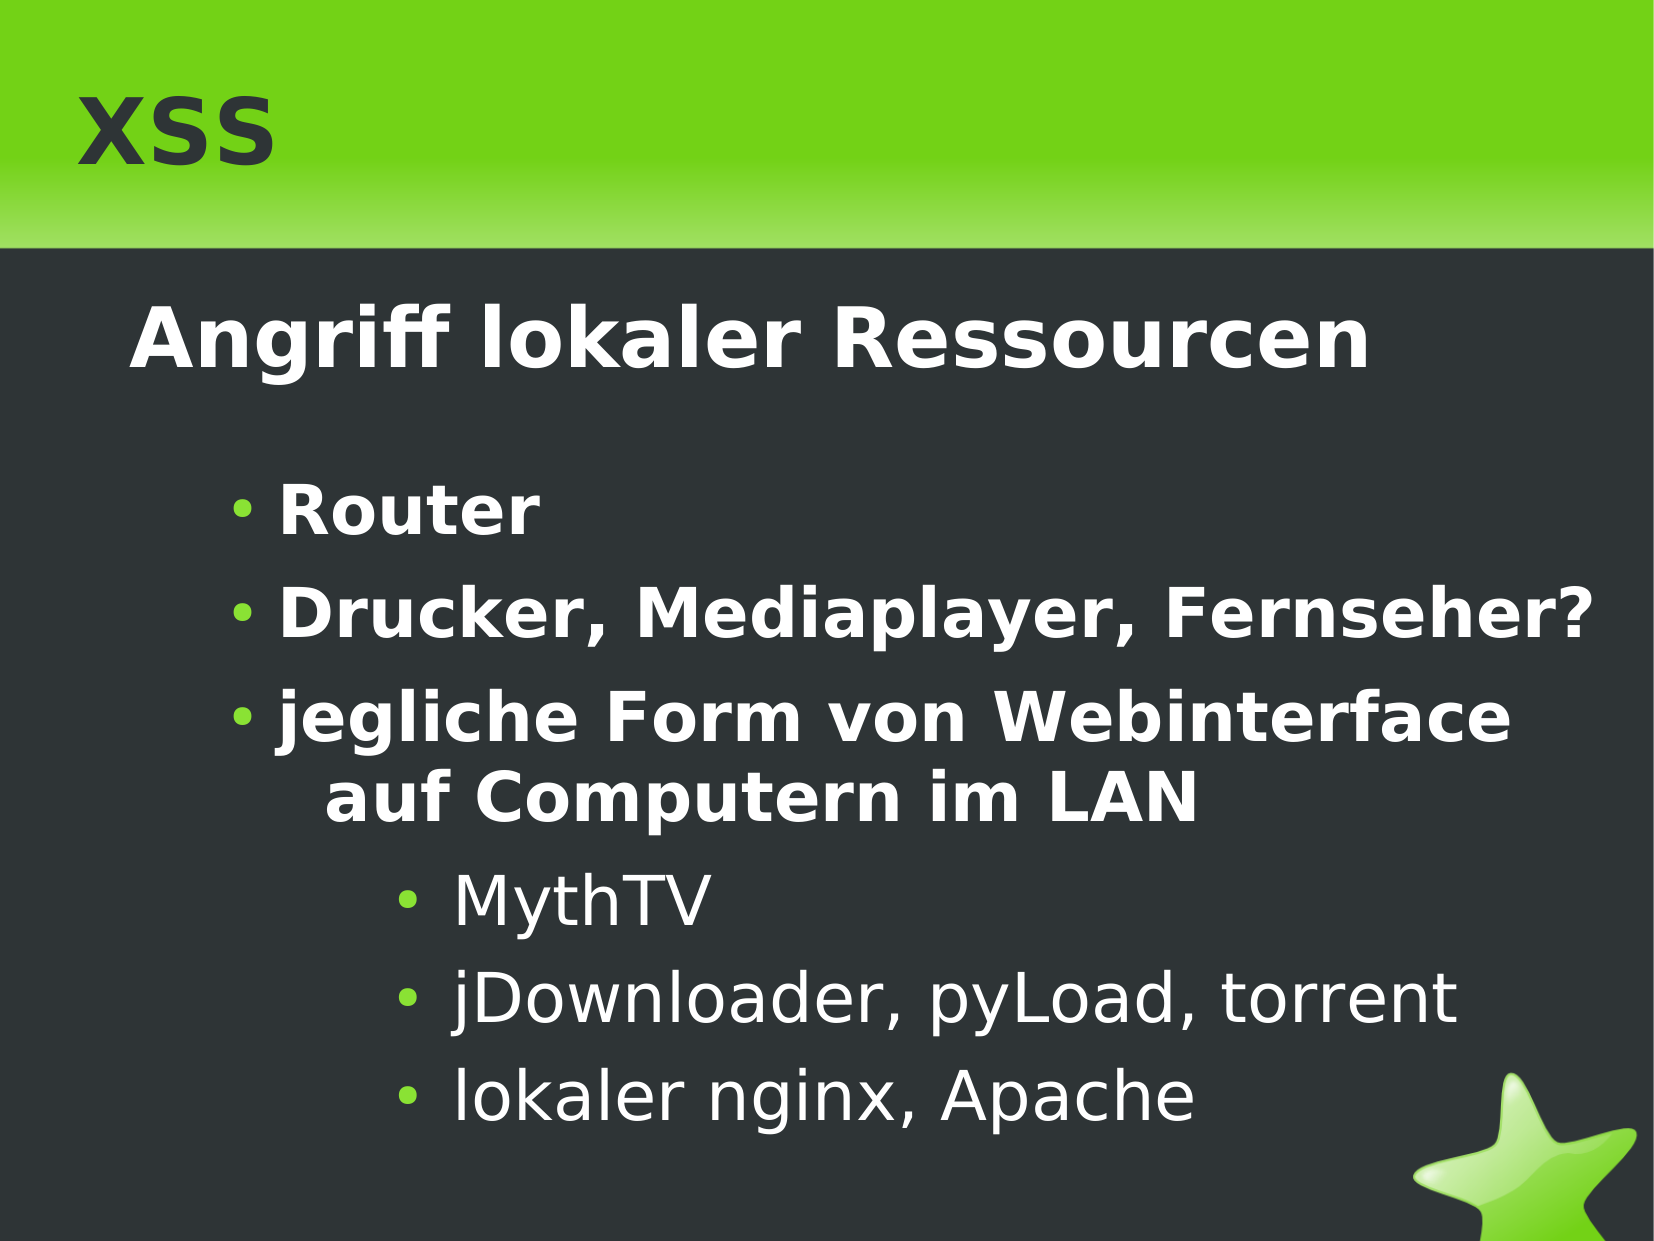

# XSS
Angriff lokaler Ressourcen
Router
Drucker, Mediaplayer, Fernseher?
jegliche Form von Webinterface auf Computern im LAN
 MythTV
 jDownloader, pyLoad, torrent
 lokaler nginx, Apache